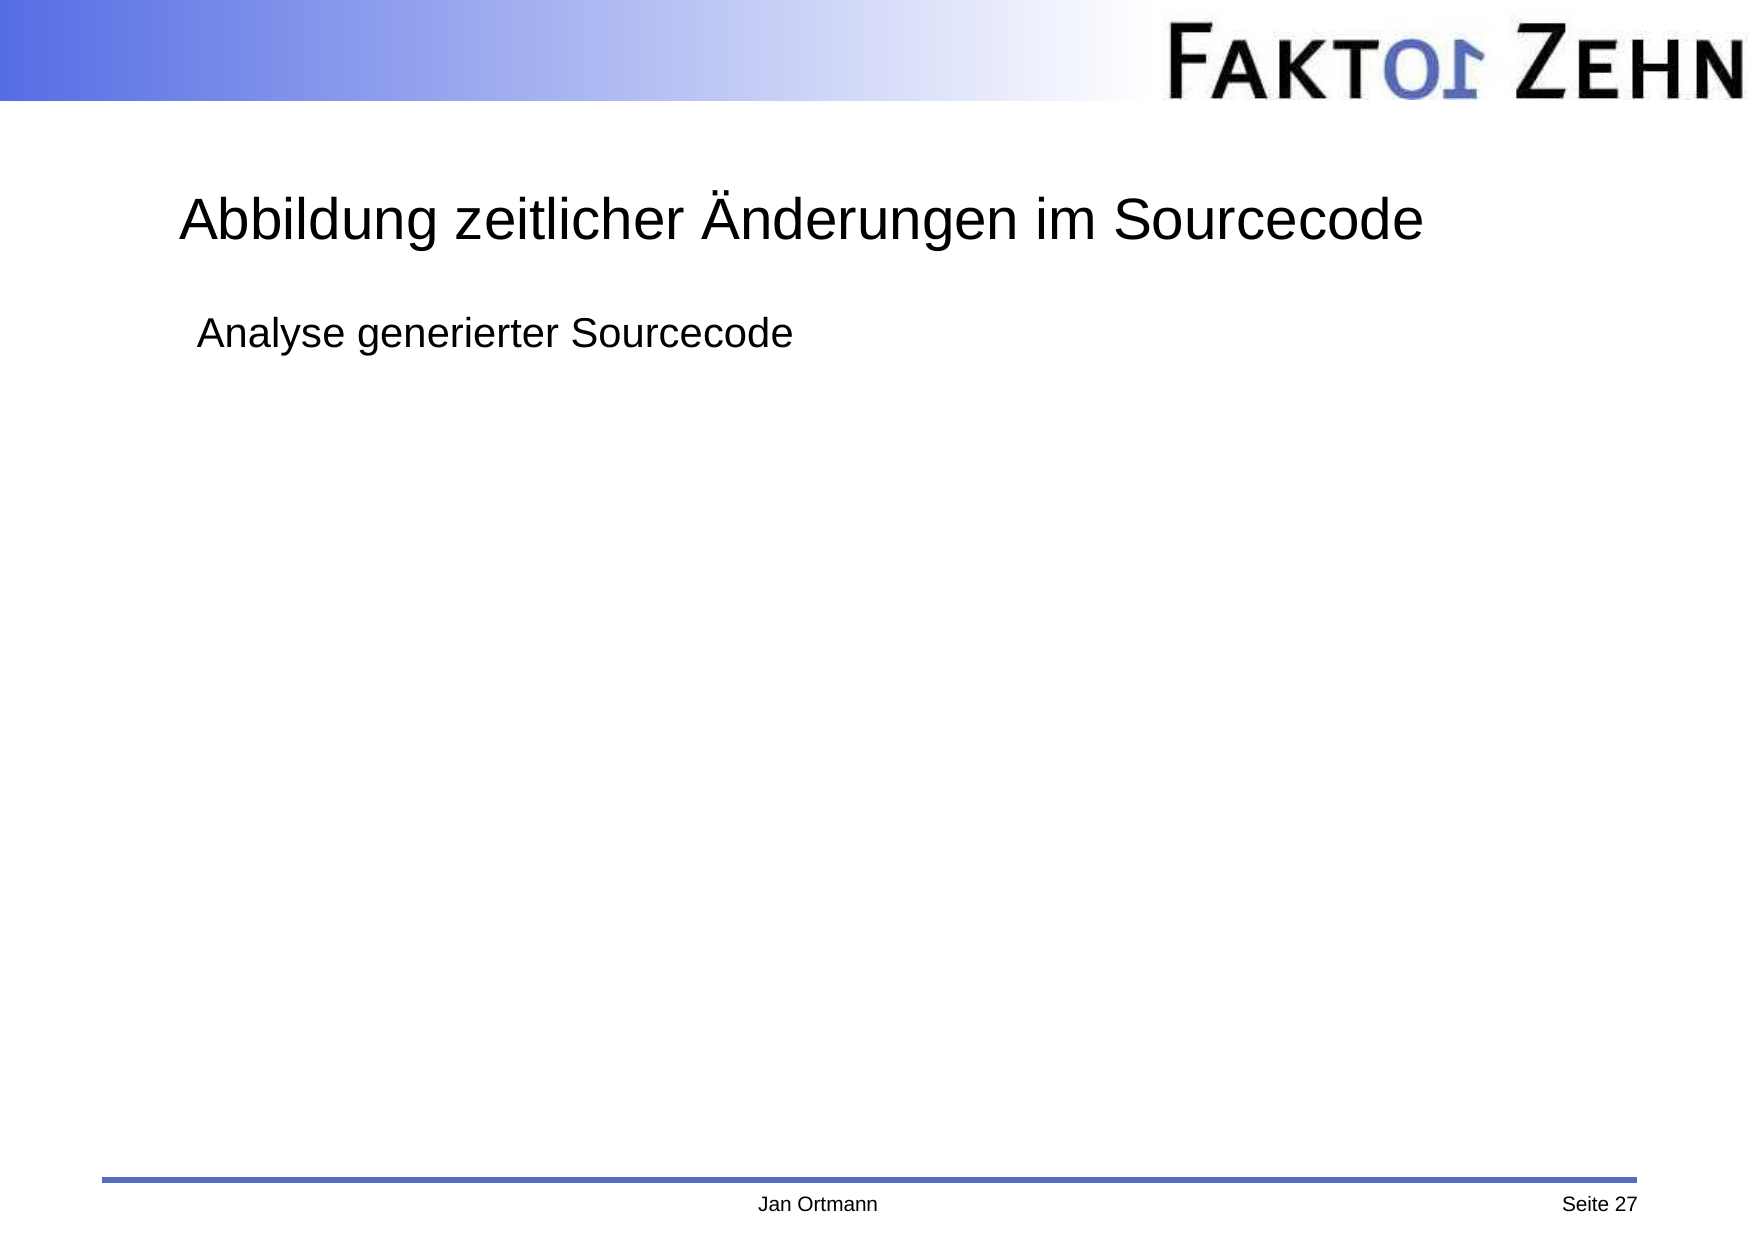

# Abbildung zeitlicher Änderungen im Sourcecode
Analyse generierter Sourcecode